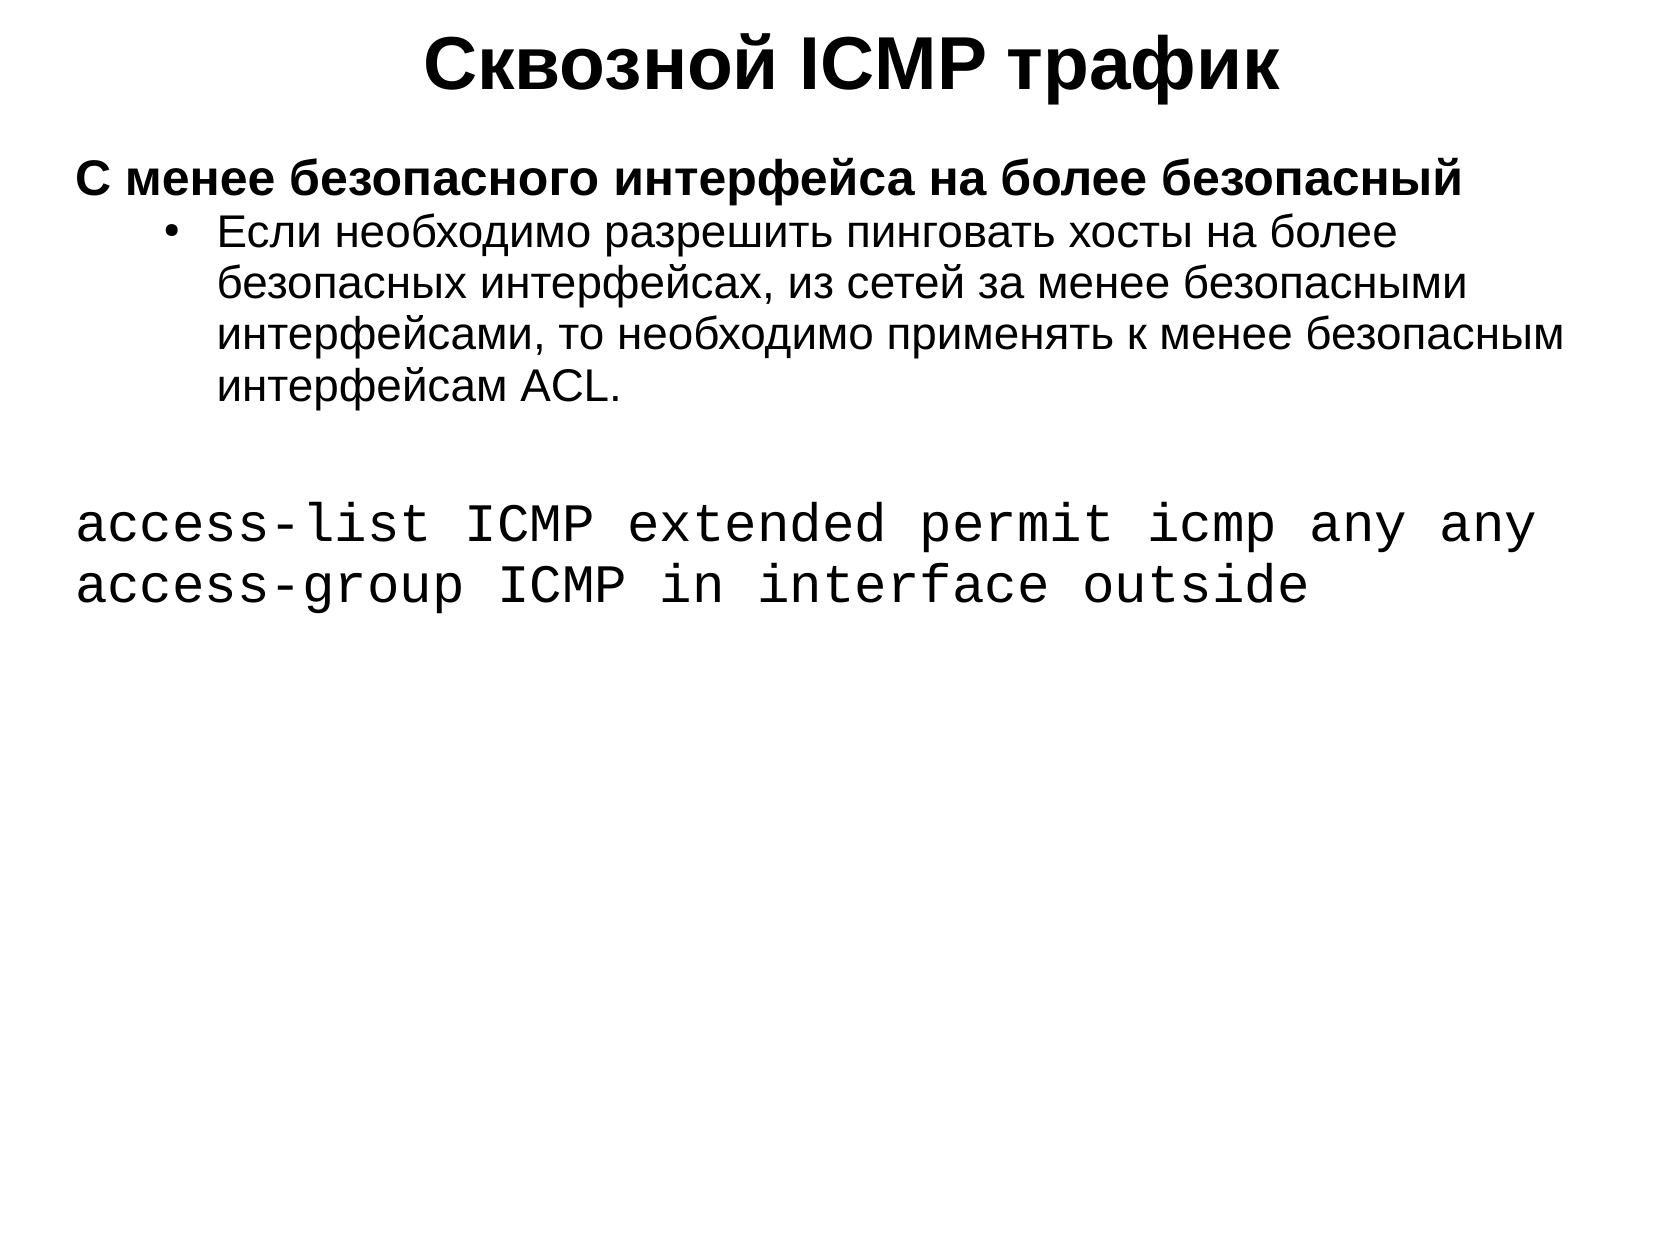

Сквозной ICMP трафик
# С менее безопасного интерфейса на более безопасный
Если необходимо разрешить пинговать хосты на более безопасных интерфейсах, из сетей за менее безопасными интерфейсами, то необходимо применять к менее безопасным интерфейсам ACL.
access-list ICMP extended permit icmp any any
access-group ICMP in interface outside